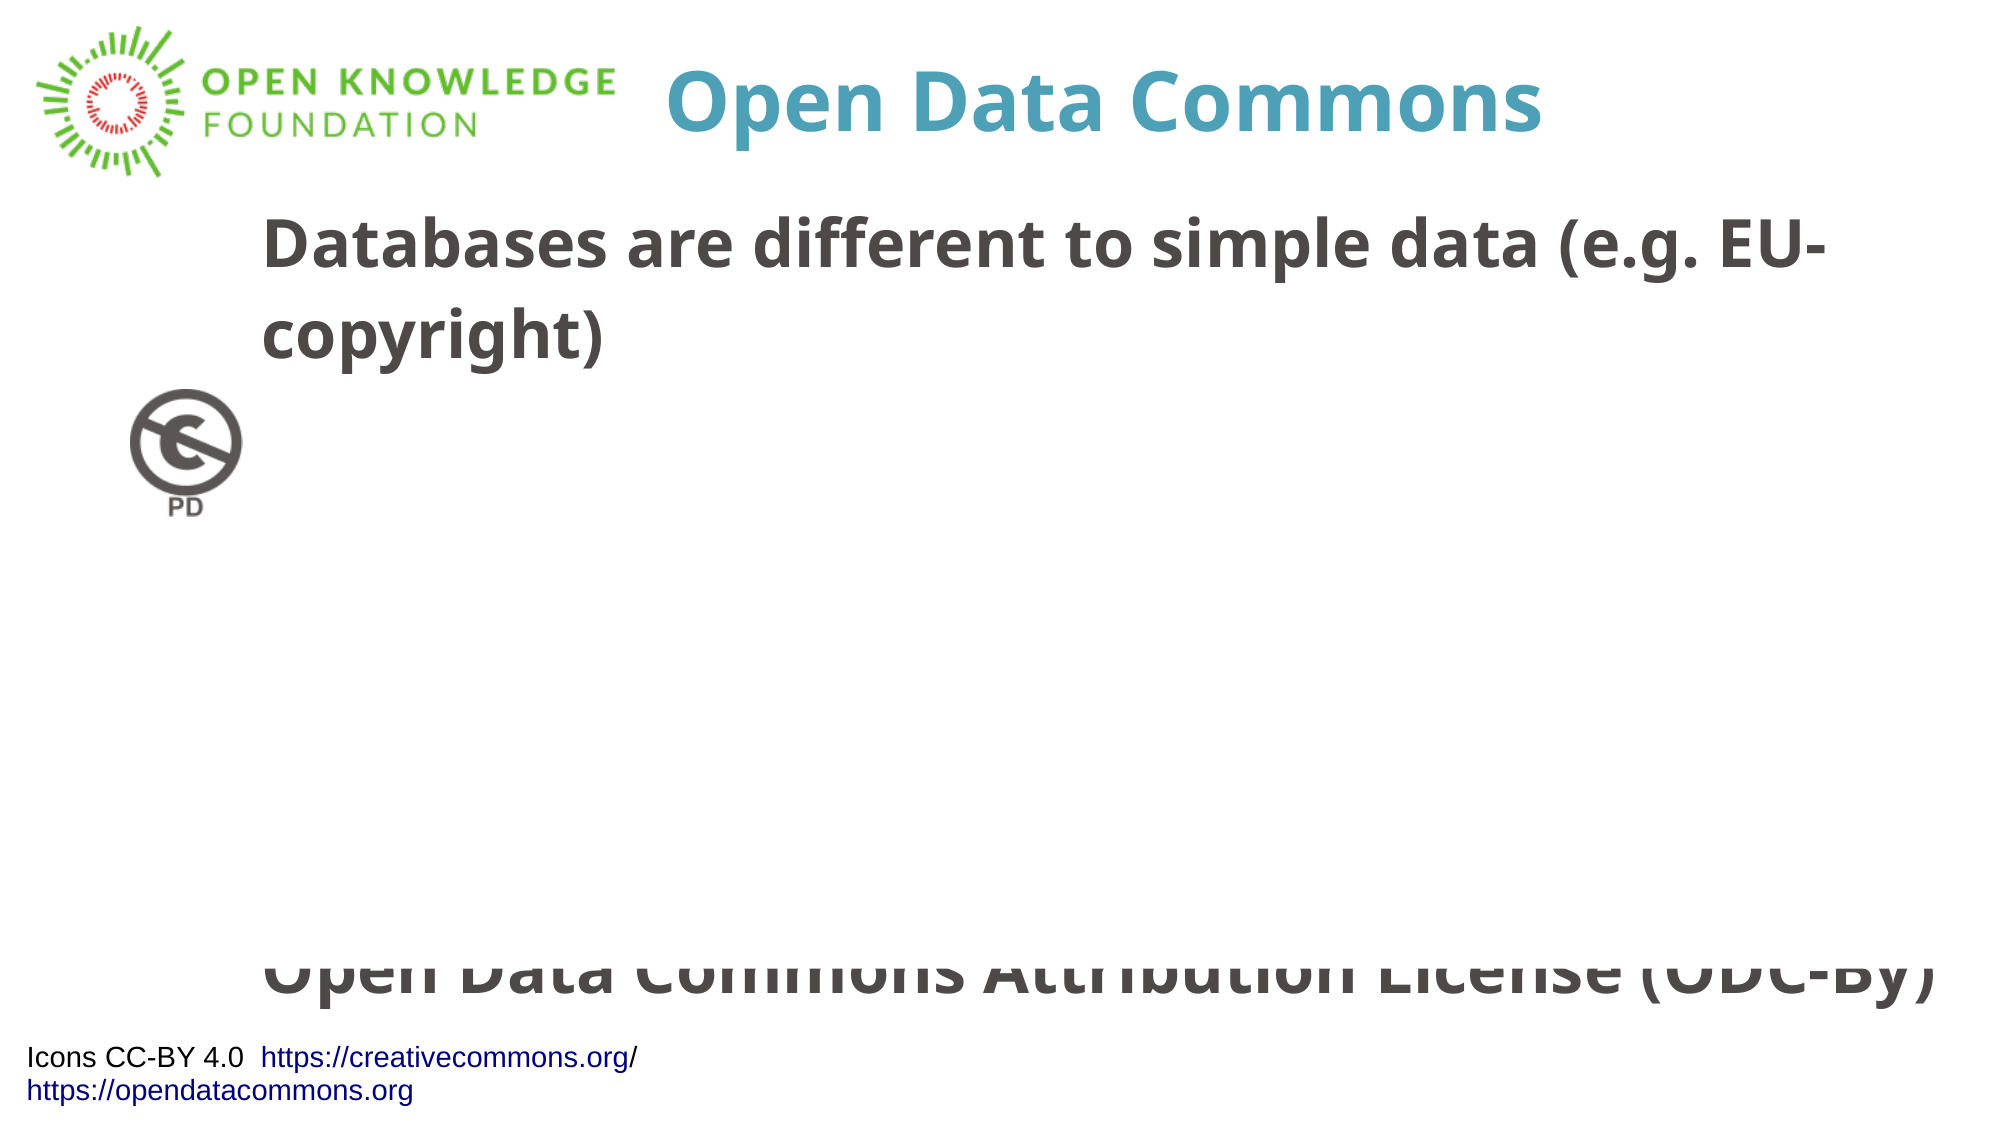

Open Data Commons
Databases are different to simple data (e.g. EU-copyright)
Open Data Commons Public Domain Dedication and License (PDDL)
Open Data Commons Attribution License (ODC-By)
Open Data Commons Open Database License (ODbL)
Icons CC-BY 4.0 https://creativecommons.org/
https://opendatacommons.org